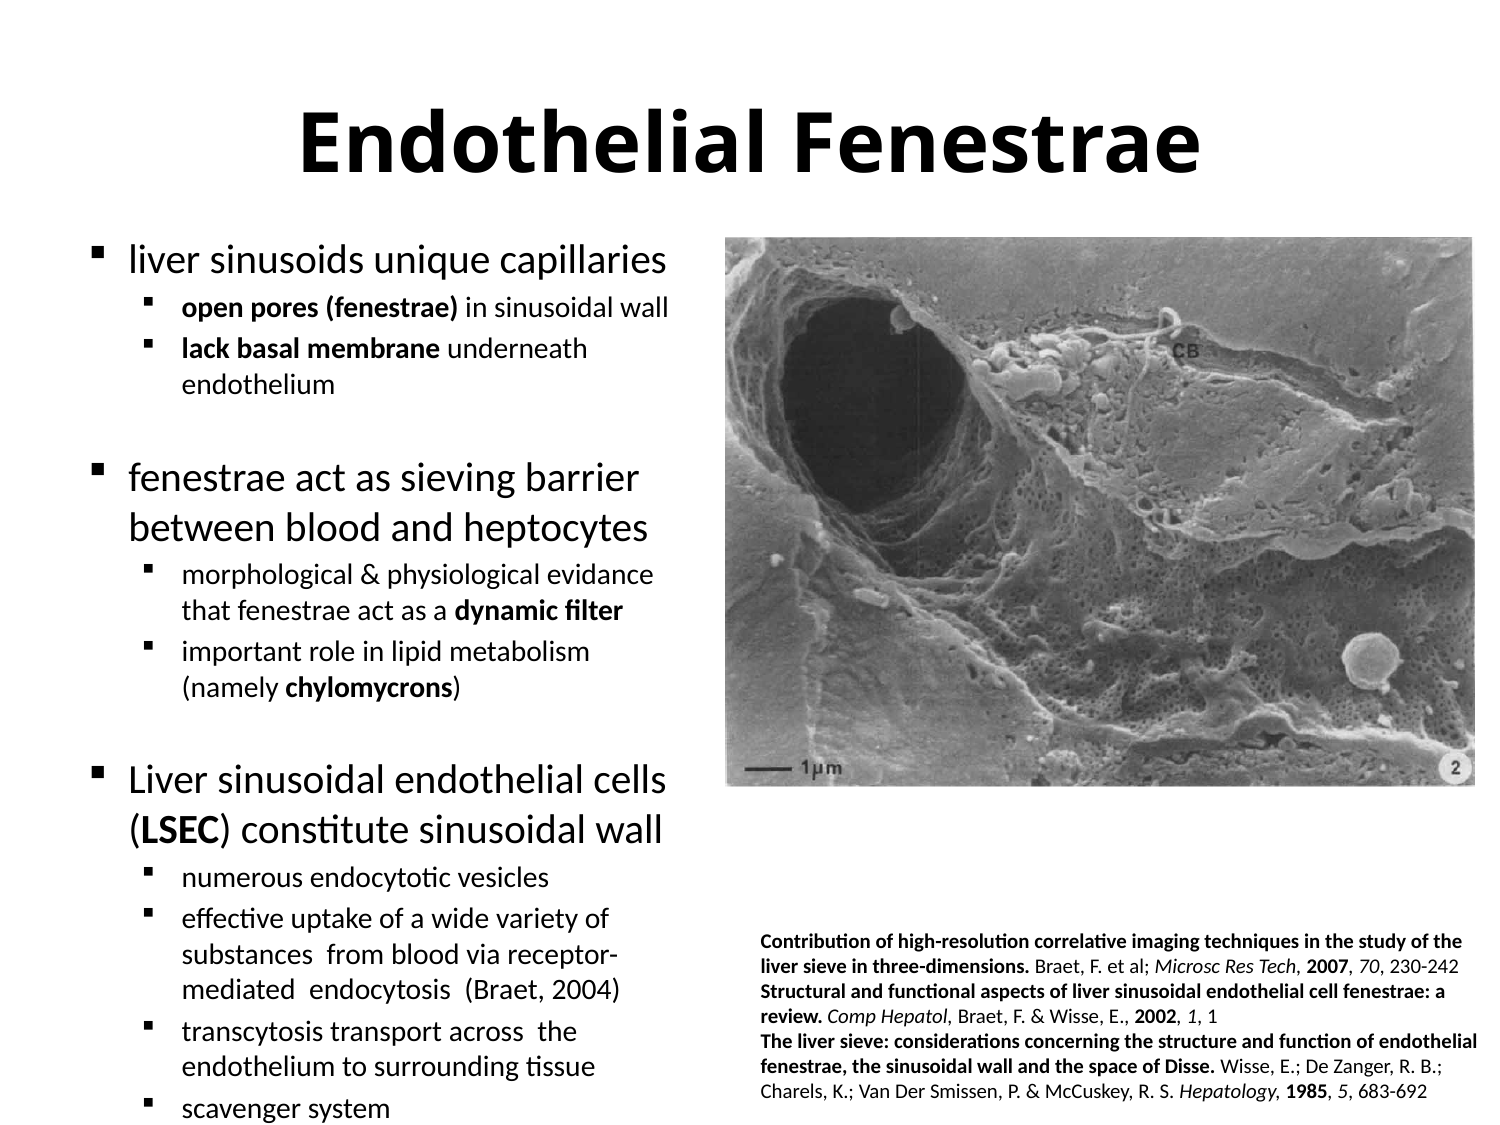

# Endothelial Fenestrae
liver sinusoids unique capillaries
open pores (fenestrae) in sinusoidal wall
lack basal membrane underneath endothelium
fenestrae act as sieving barrier between blood and heptocytes
morphological & physiological evidance that fenestrae act as a dynamic filter
important role in lipid metabolism (namely chylomycrons)
Liver sinusoidal endothelial cells (LSEC) constitute sinusoidal wall
numerous endocytotic vesicles
effective uptake of a wide variety of substances from blood via receptor-mediated endocytosis (Braet, 2004)
transcytosis transport across the endothelium to surrounding tissue
scavenger system
Contribution of high-resolution correlative imaging techniques in the study of the liver sieve in three-dimensions. Braet, F. et al; Microsc Res Tech, 2007, 70, 230-242
Structural and functional aspects of liver sinusoidal endothelial cell fenestrae: a review. Comp Hepatol, Braet, F. & Wisse, E., 2002, 1, 1
The liver sieve: considerations concerning the structure and function of endothelial fenestrae, the sinusoidal wall and the space of Disse. Wisse, E.; De Zanger, R. B.; Charels, K.; Van Der Smissen, P. & McCuskey, R. S. Hepatology, 1985, 5, 683-692